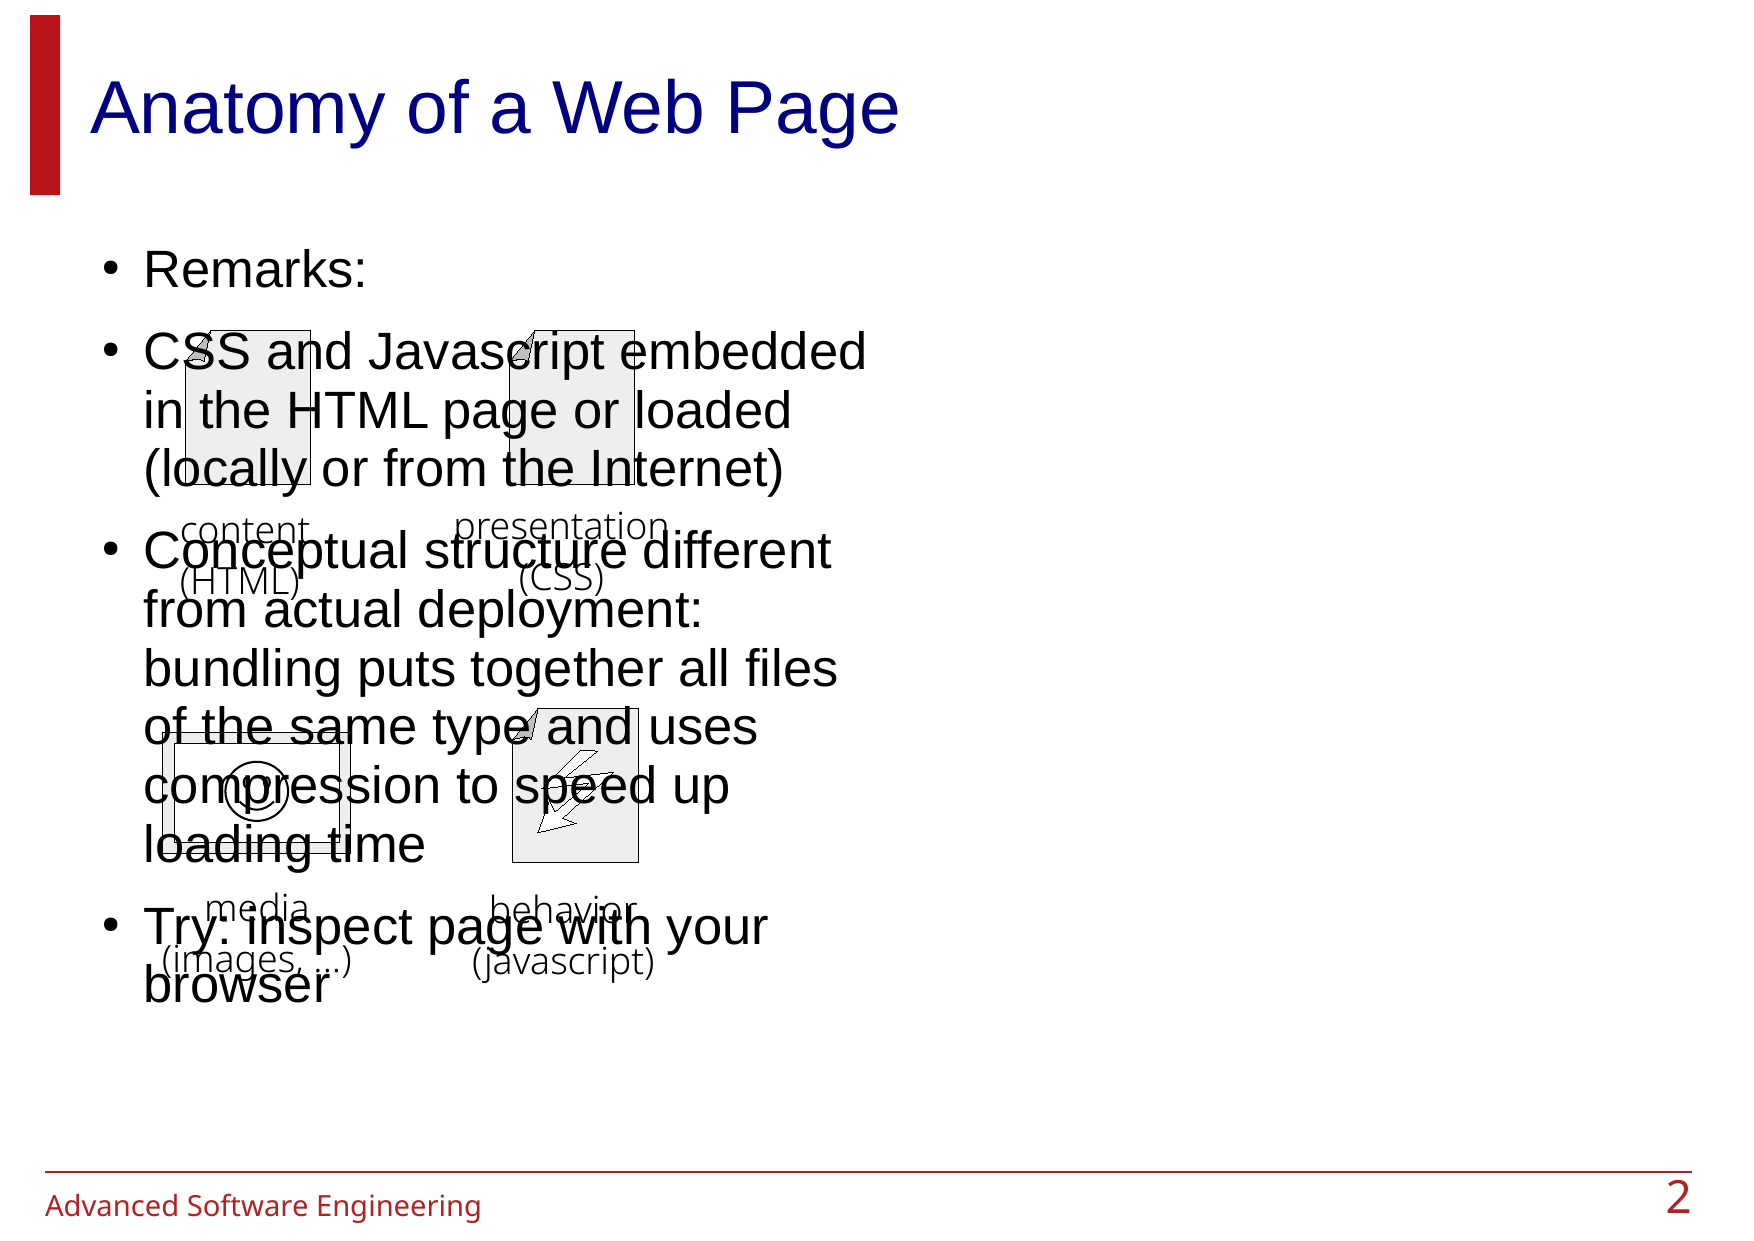

# Anatomy of a Web Page
Remarks:
CSS and Javascript embedded in the HTML page or loaded (locally or from the Internet)
Conceptual structure different from actual deployment: bundling puts together all files of the same type and uses compression to speed up loading time
Try: inspect page with your browser
presentation
(CSS)
content
(HTML)
media
(images, ...)
behavior
(javascript)
2
Advanced Software Engineering